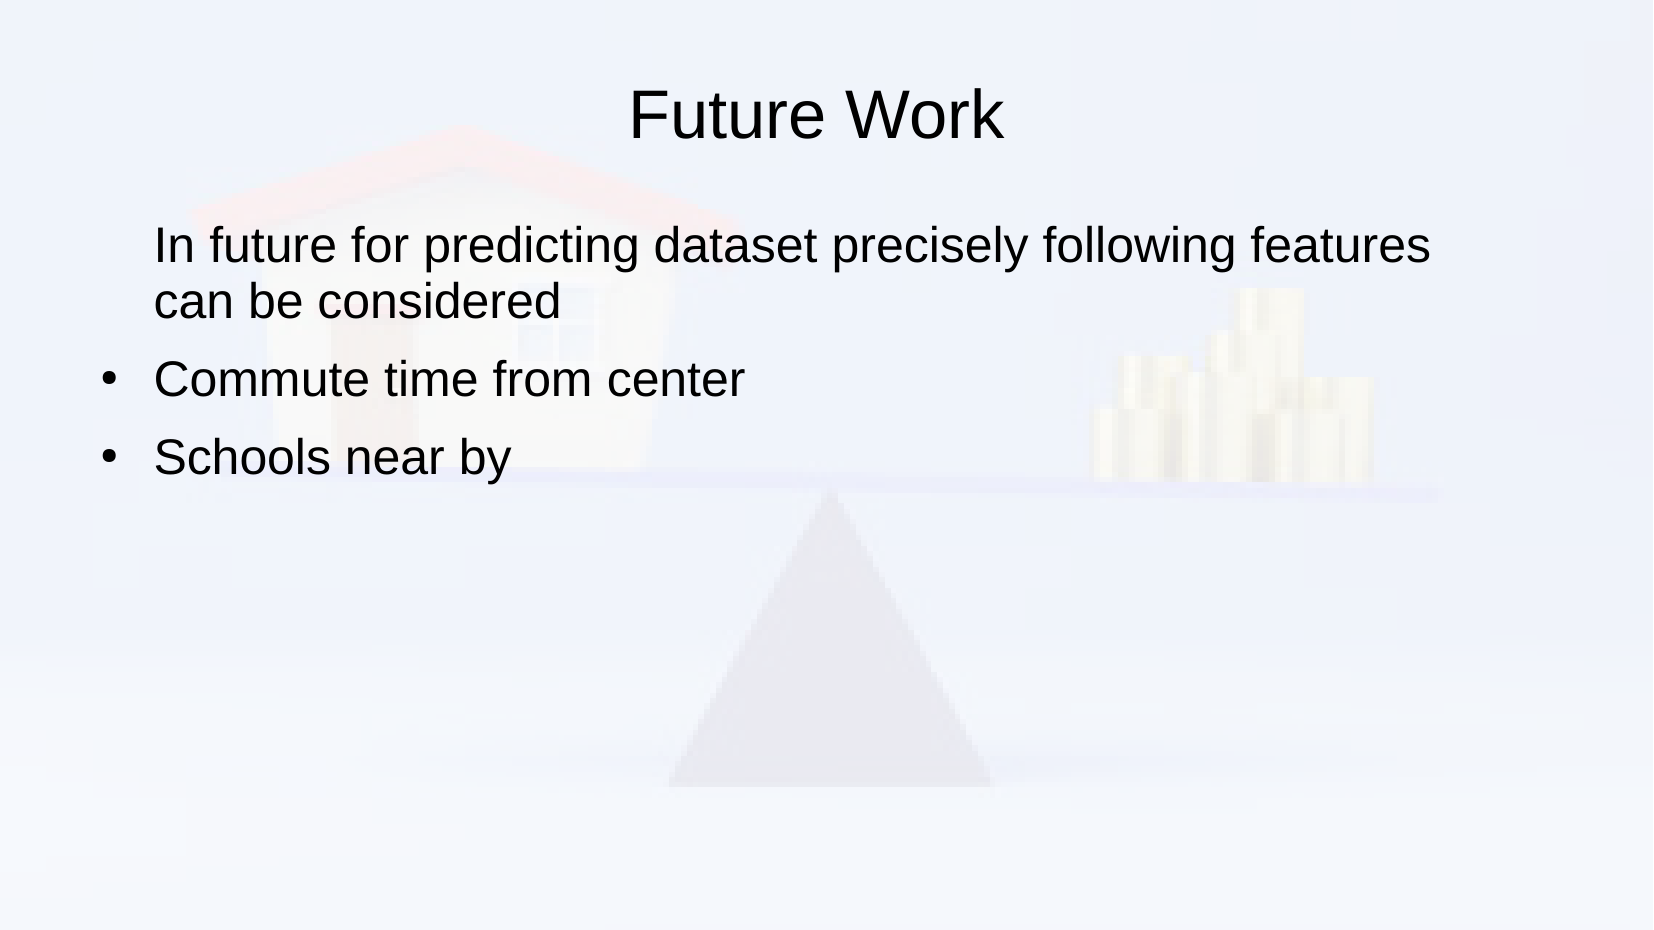

# Future Work
In future for predicting dataset precisely following features can be considered
Commute time from center
Schools near by